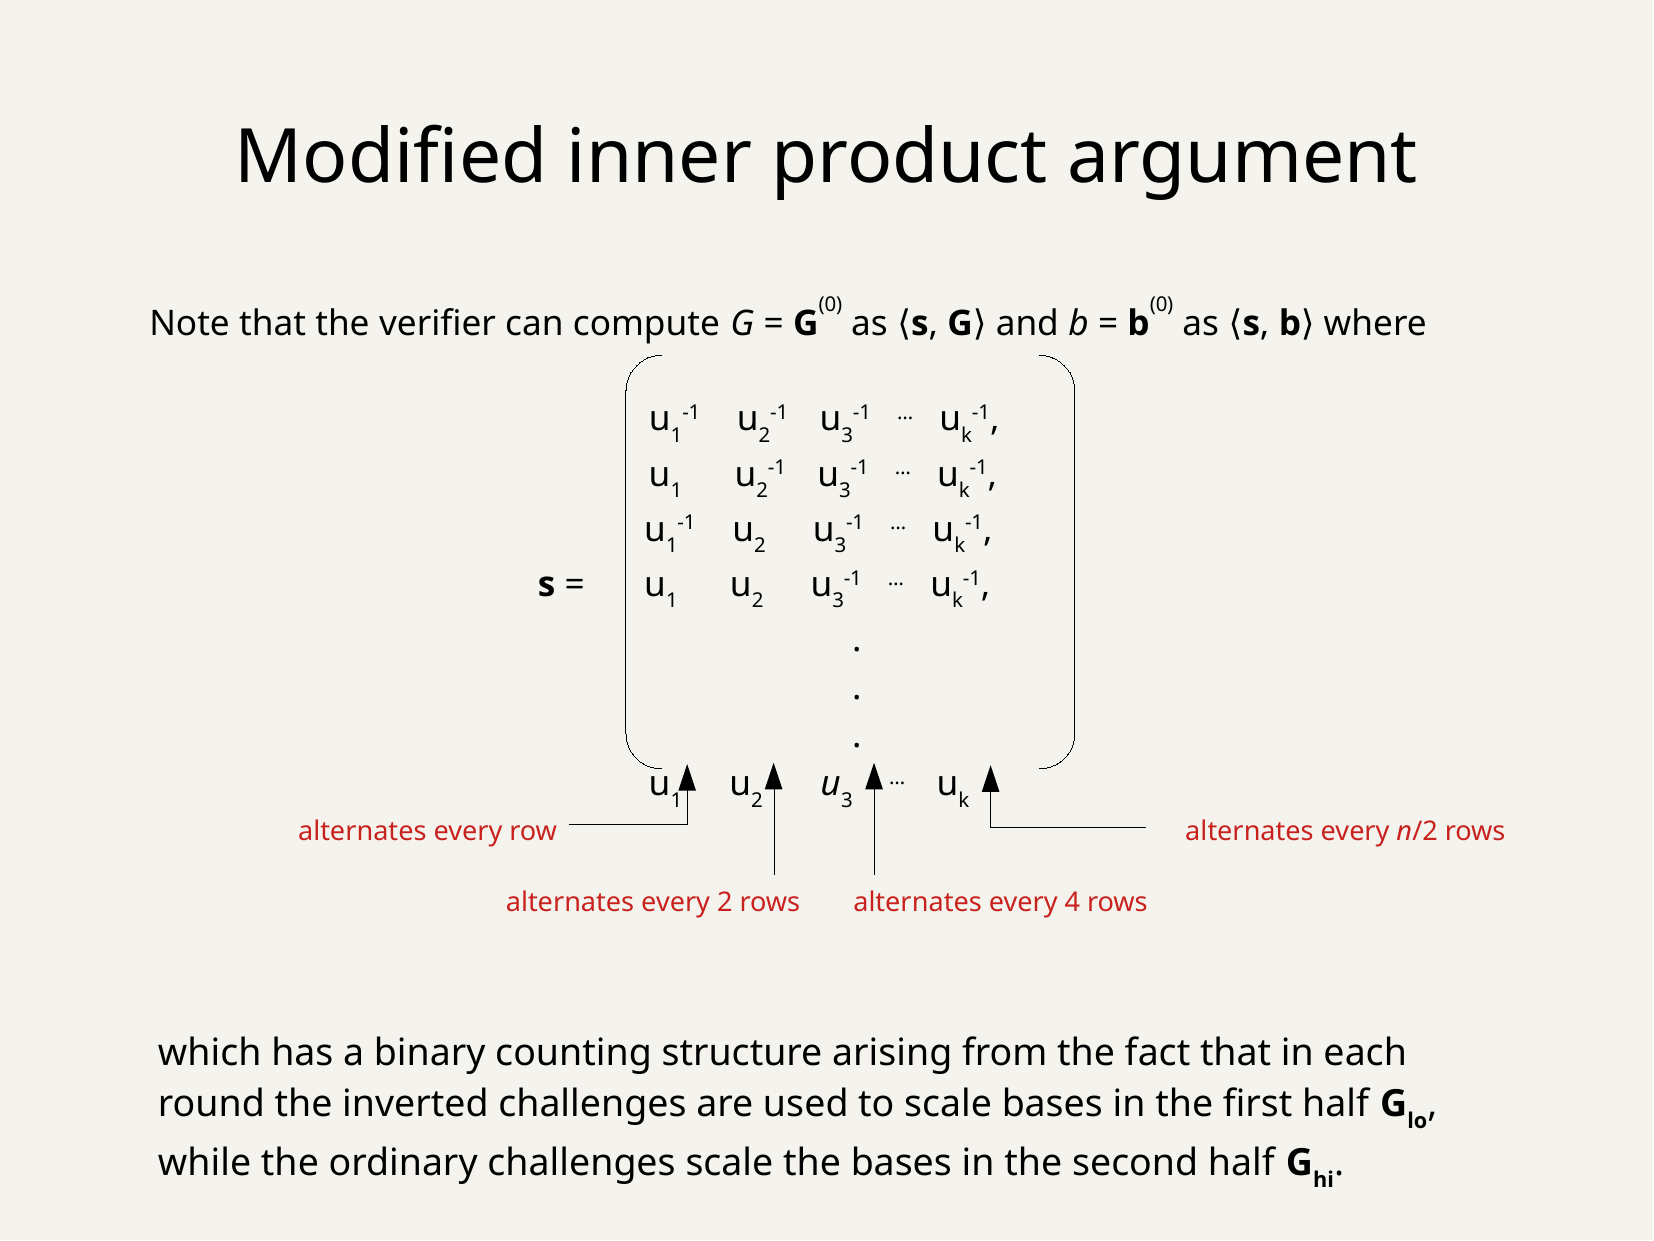

# Modified inner product argument
Note that the verifier can compute G = G(0) as ⟨s, G⟩ and b = b(0) as ⟨s, b⟩ where
 u1-1 u2-1 u3-1 … uk-1,
 u1 u2-1 u3-1 … uk-1,
	 u1-1 u2 u3-1 … uk-1,
s =	 u1 u2 u3-1 … uk-1,
				 .
				 .
				 .
 u1 u2 u3 … uk
alternates every row
alternates every n/2 rows
alternates every 2 rows
alternates every 4 rows
which has a binary counting structure arising from the fact that in each round the inverted challenges are used to scale bases in the first half Glo, while the ordinary challenges scale the bases in the second half Ghi.